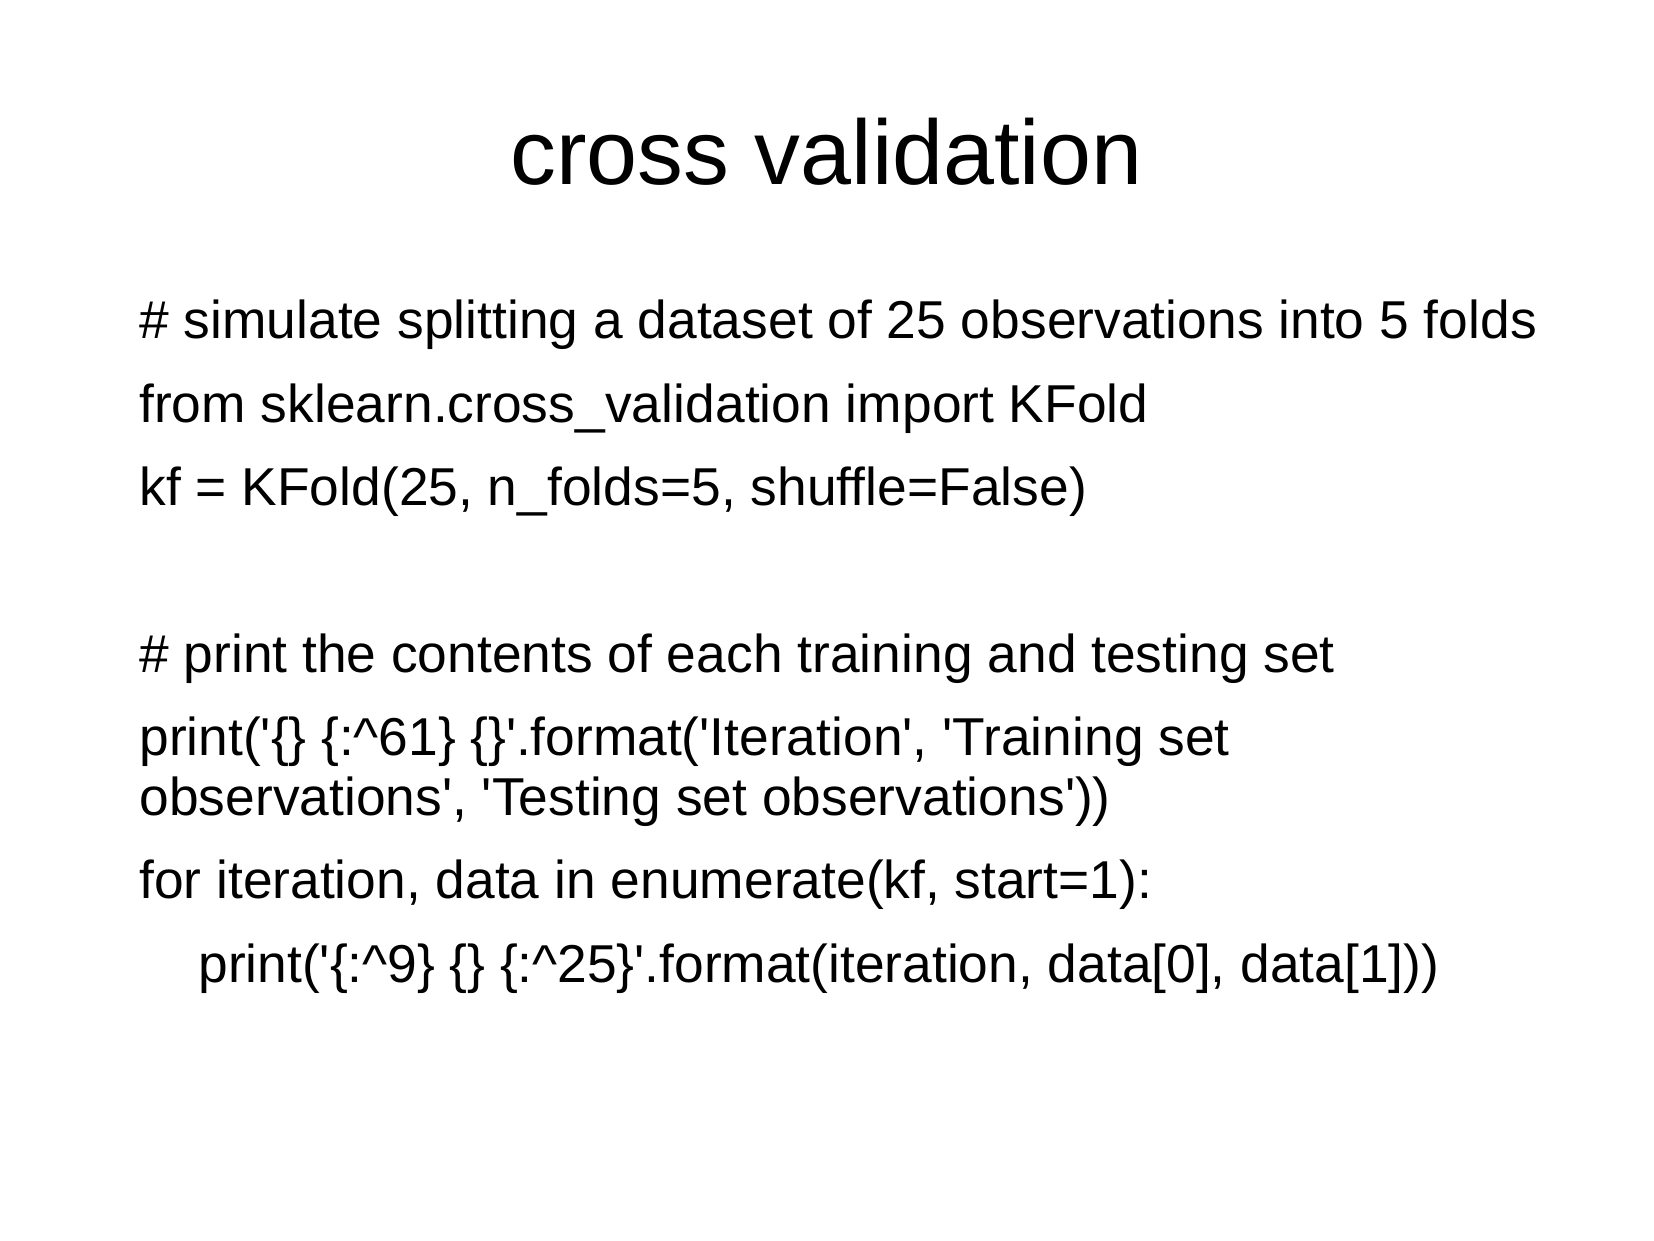

# cross validation
# simulate splitting a dataset of 25 observations into 5 folds
from sklearn.cross_validation import KFold
kf = KFold(25, n_folds=5, shuffle=False)
# print the contents of each training and testing set
print('{} {:^61} {}'.format('Iteration', 'Training set observations', 'Testing set observations'))
for iteration, data in enumerate(kf, start=1):
 print('{:^9} {} {:^25}'.format(iteration, data[0], data[1]))